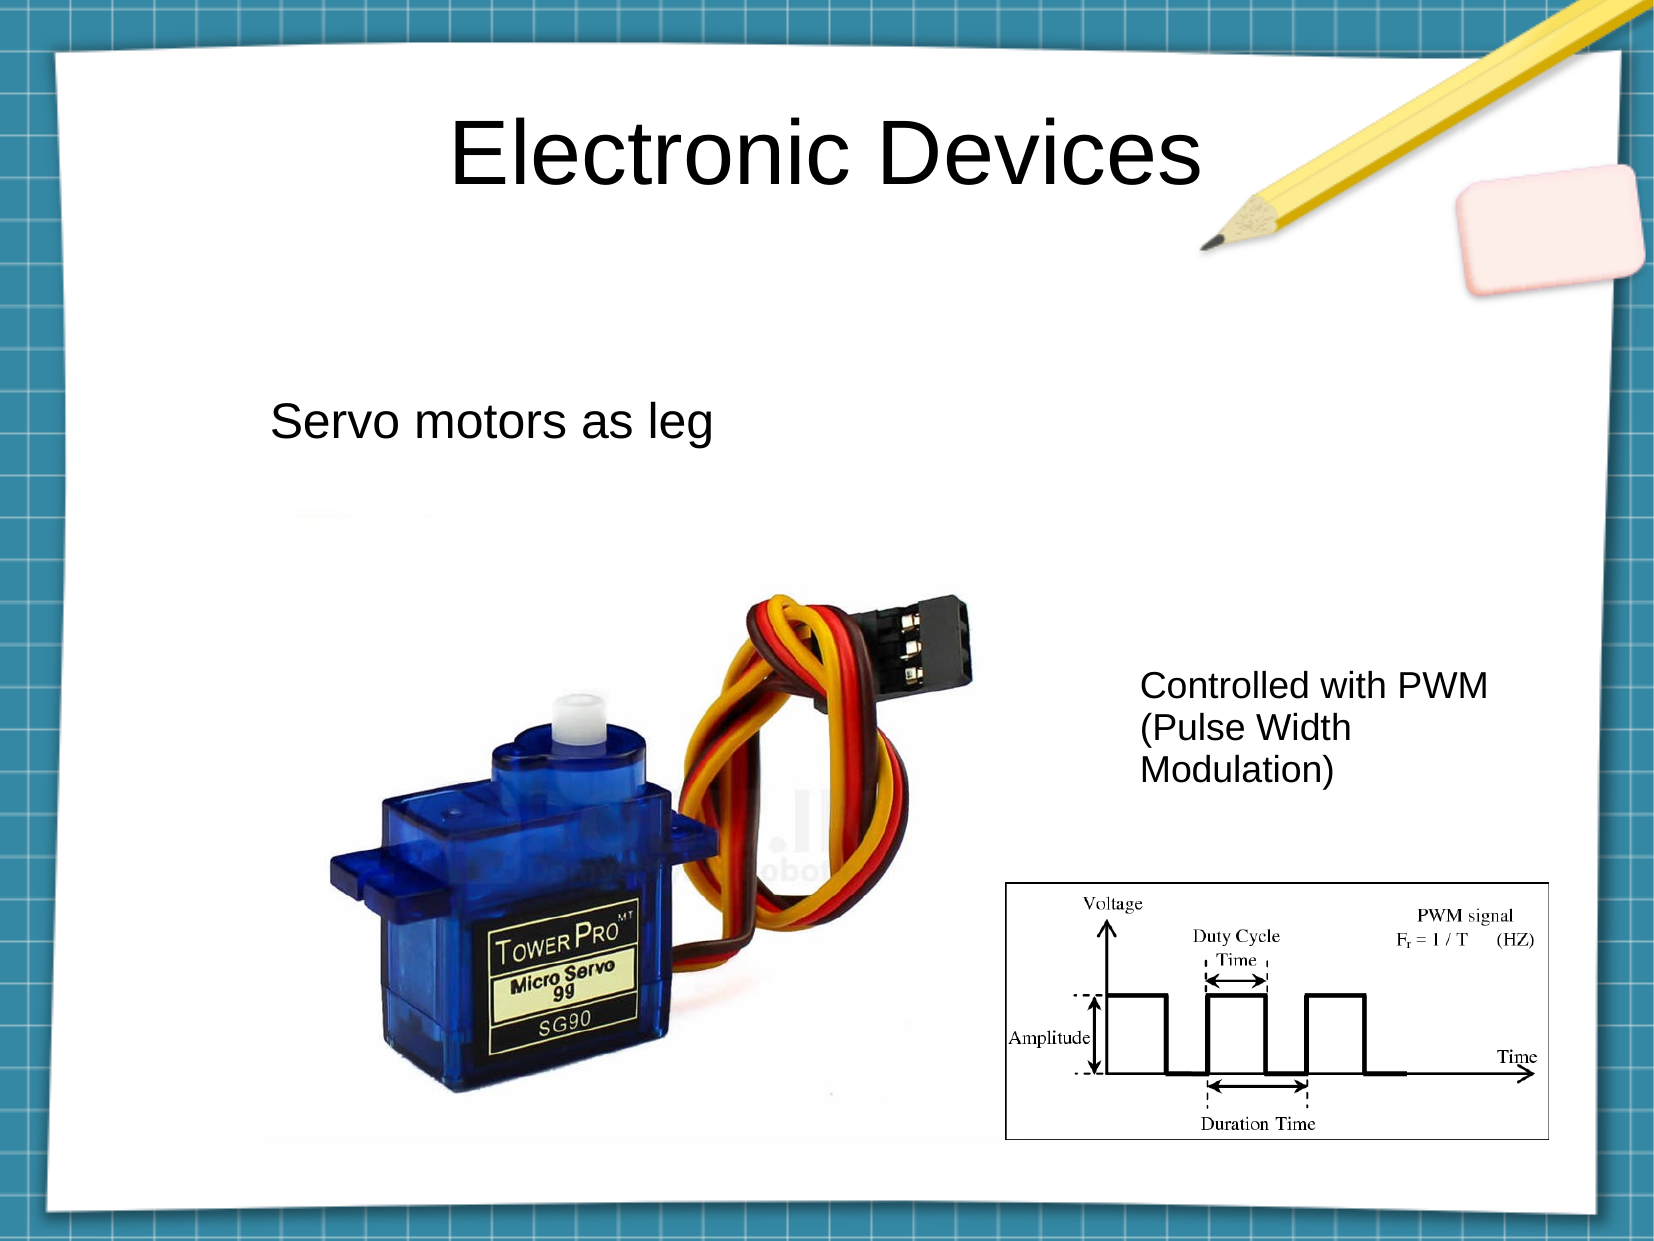

# Electronic Devices
Servo motors as leg
Controlled with PWM (Pulse Width Modulation)